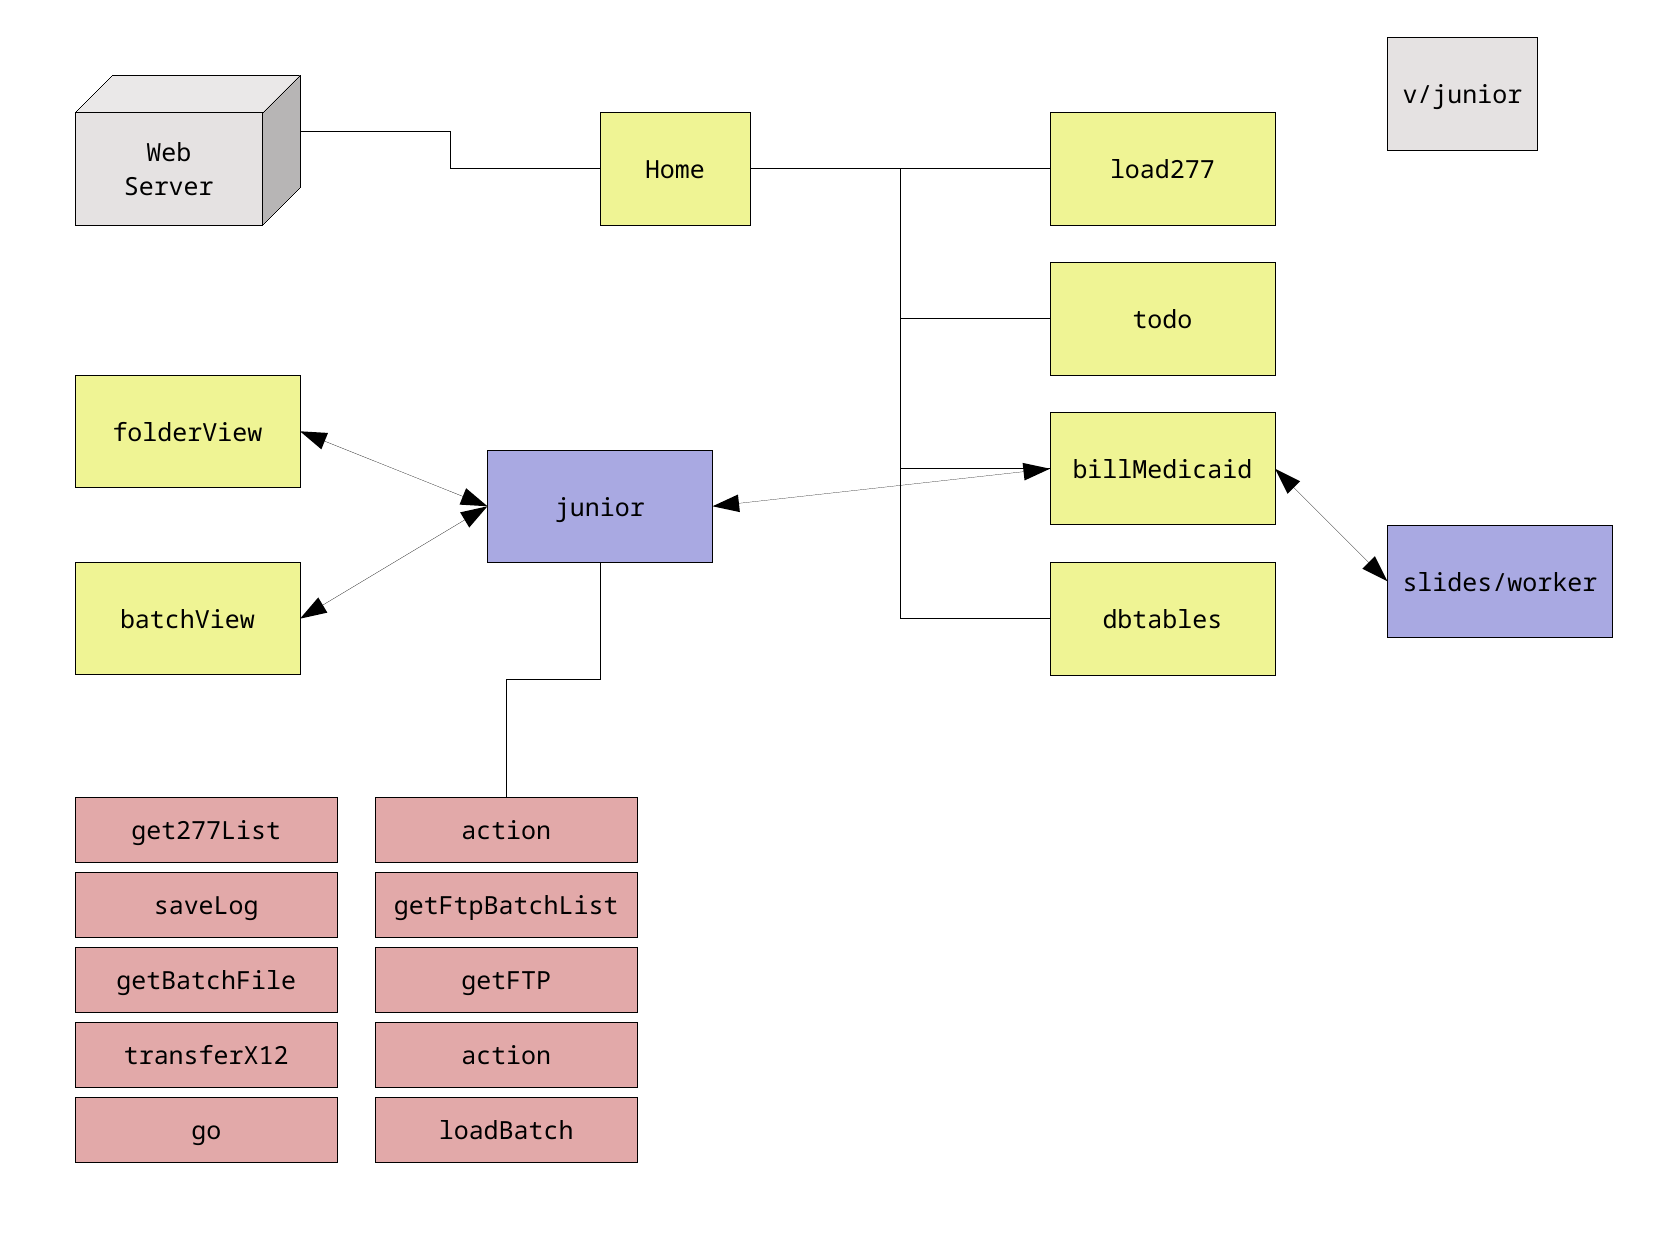

v/junior
Web
Server
Home
load277
todo
folderView
billMedicaid
junior
slides/worker
batchView
dbtables
get277List
action
saveLog
getFtpBatchList
getBatchFile
getFTP
transferX12
action
go
loadBatch